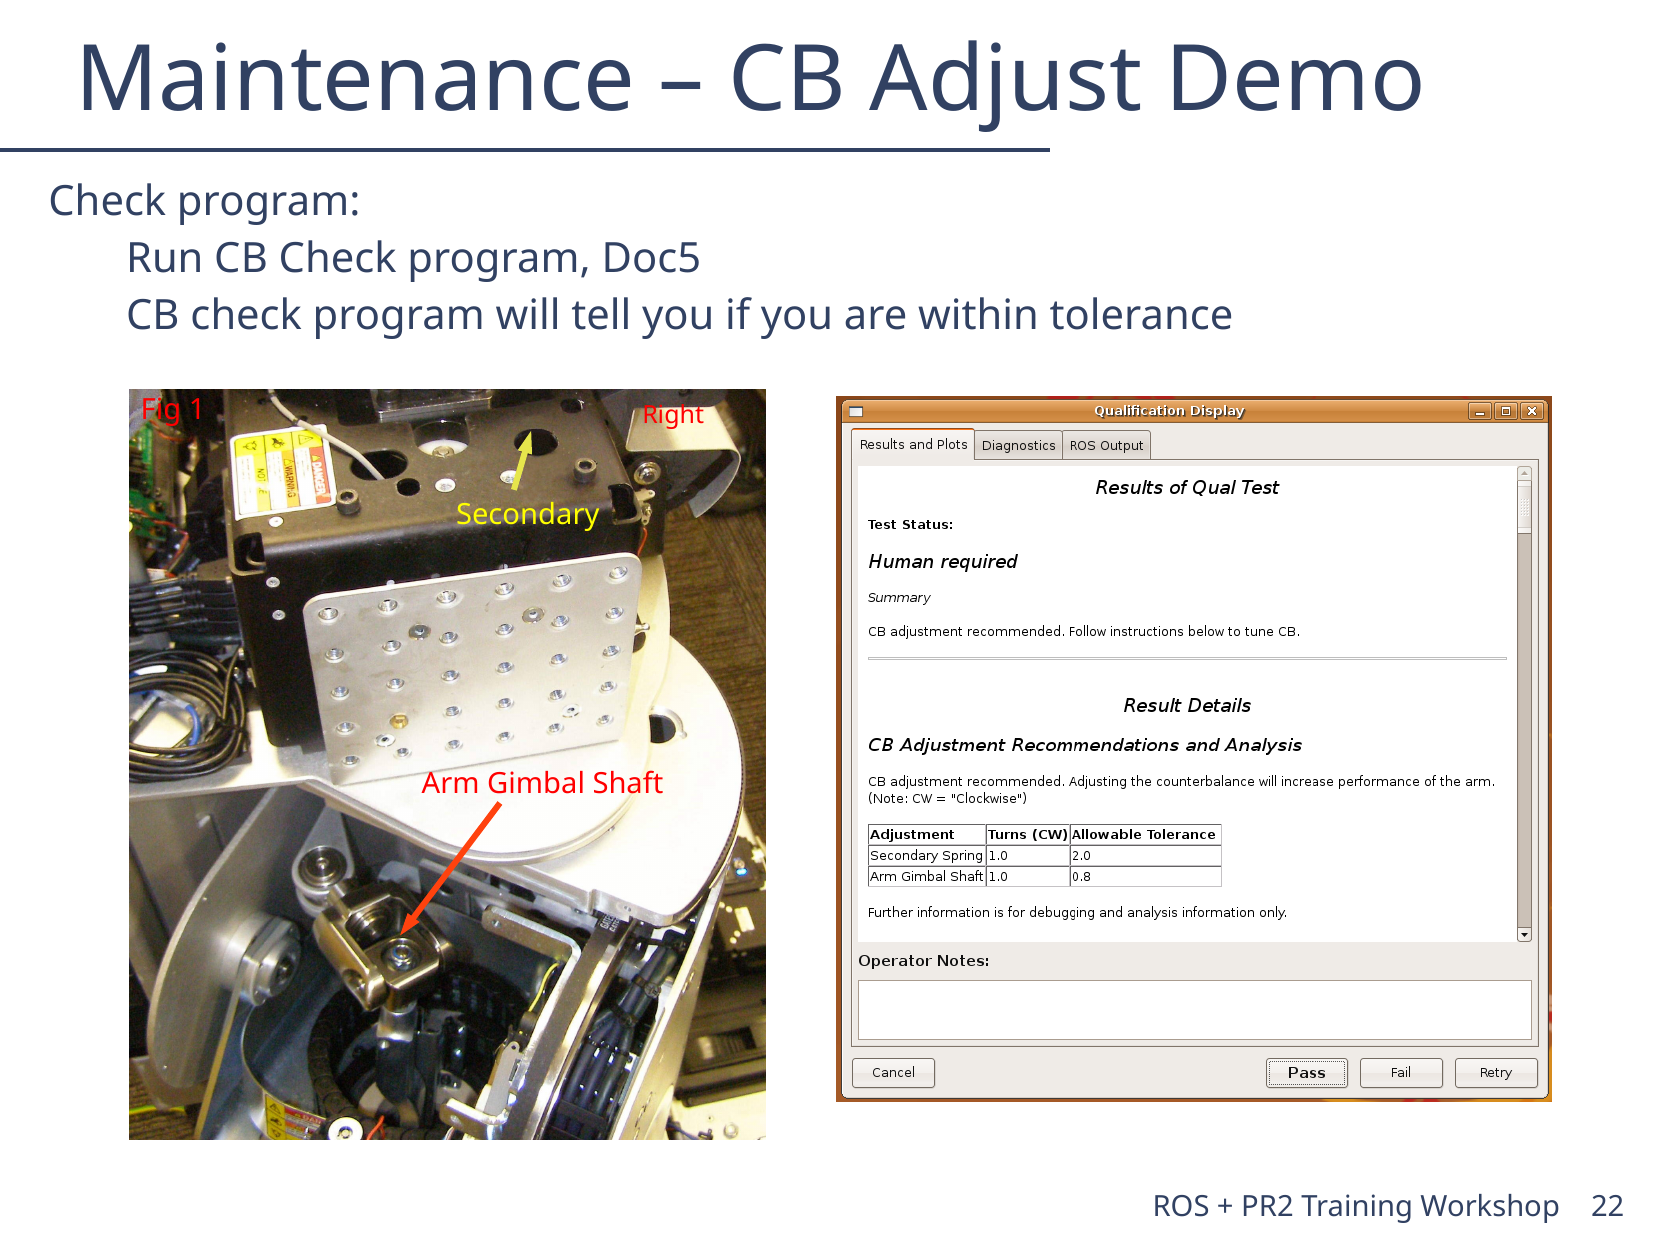

# Maintenance – CB Adjust Demo
 Check program:
Run CB Check program, Doc5
CB check program will tell you if you are within tolerance
Fig 1
Right
Secondary
Arm Gimbal Shaft